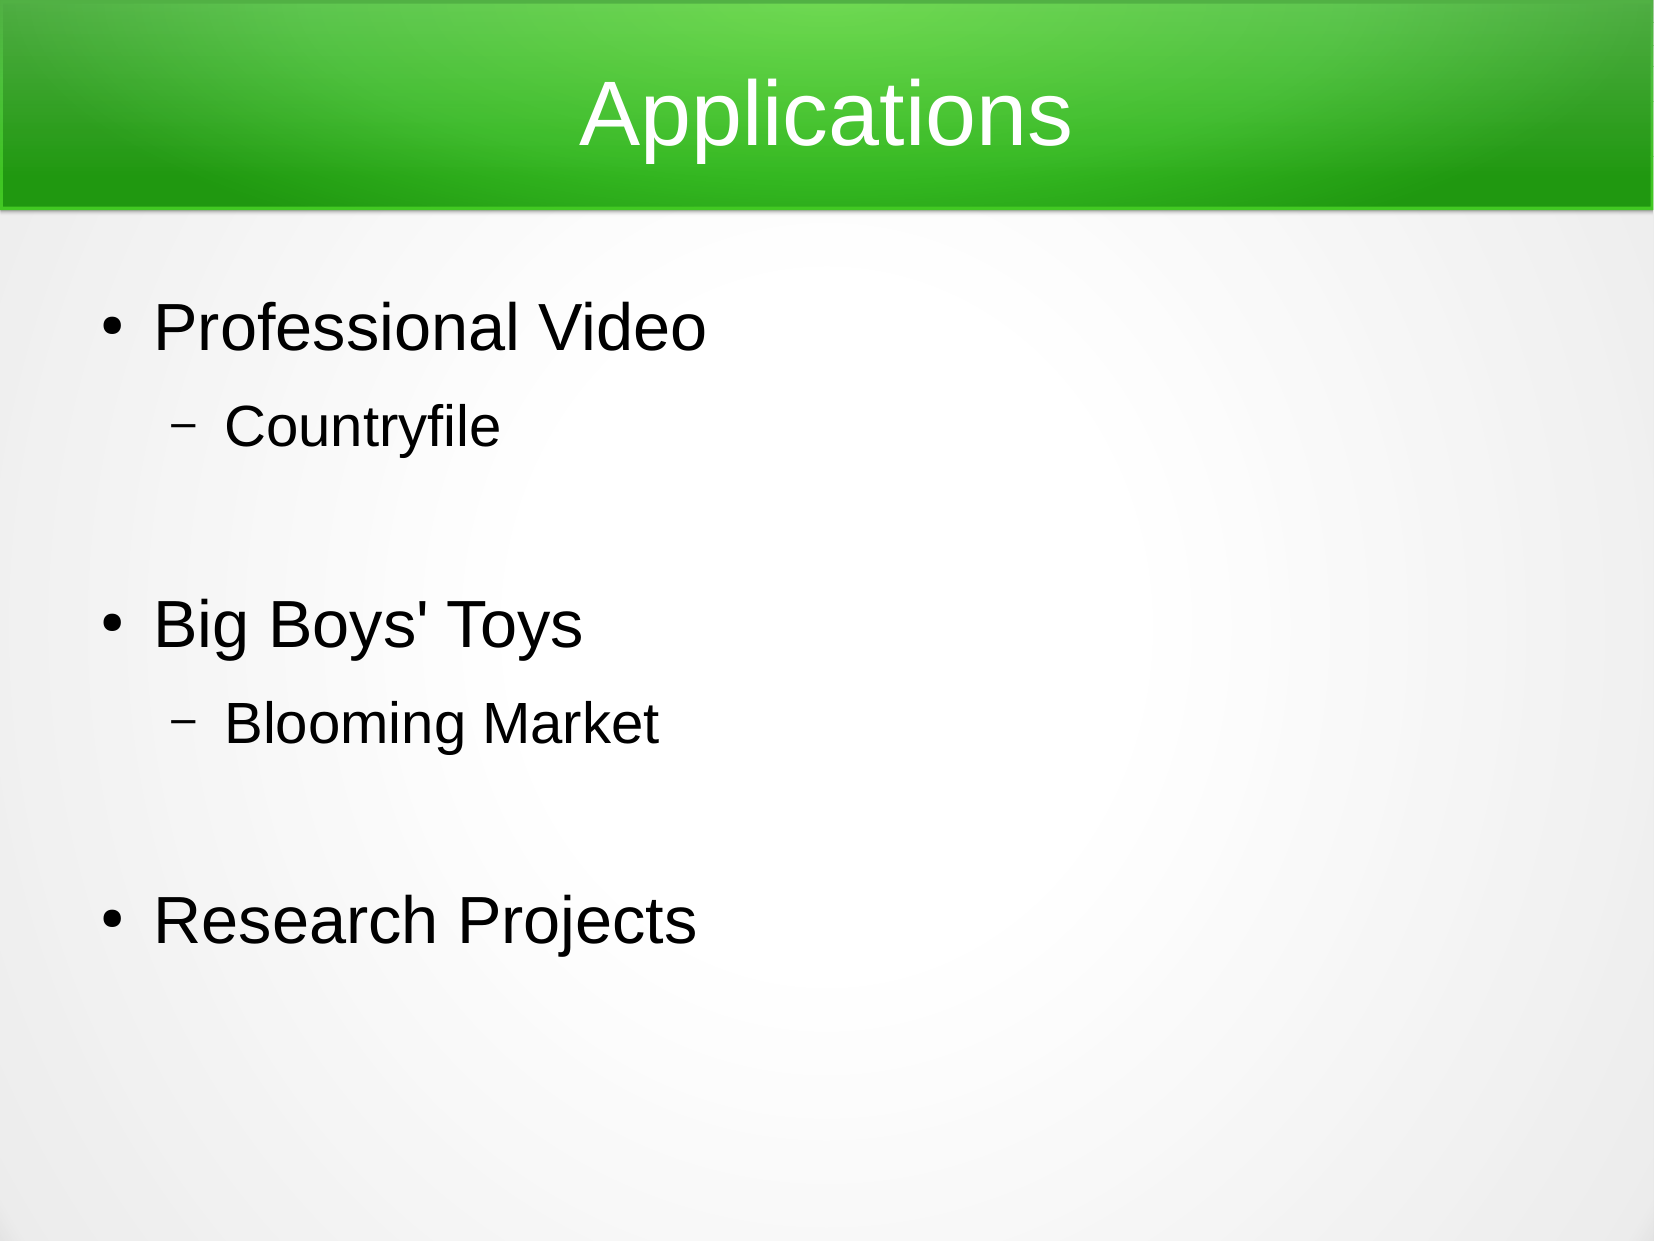

# Applications
Professional Video
Countryfile
Big Boys' Toys
Blooming Market
Research Projects